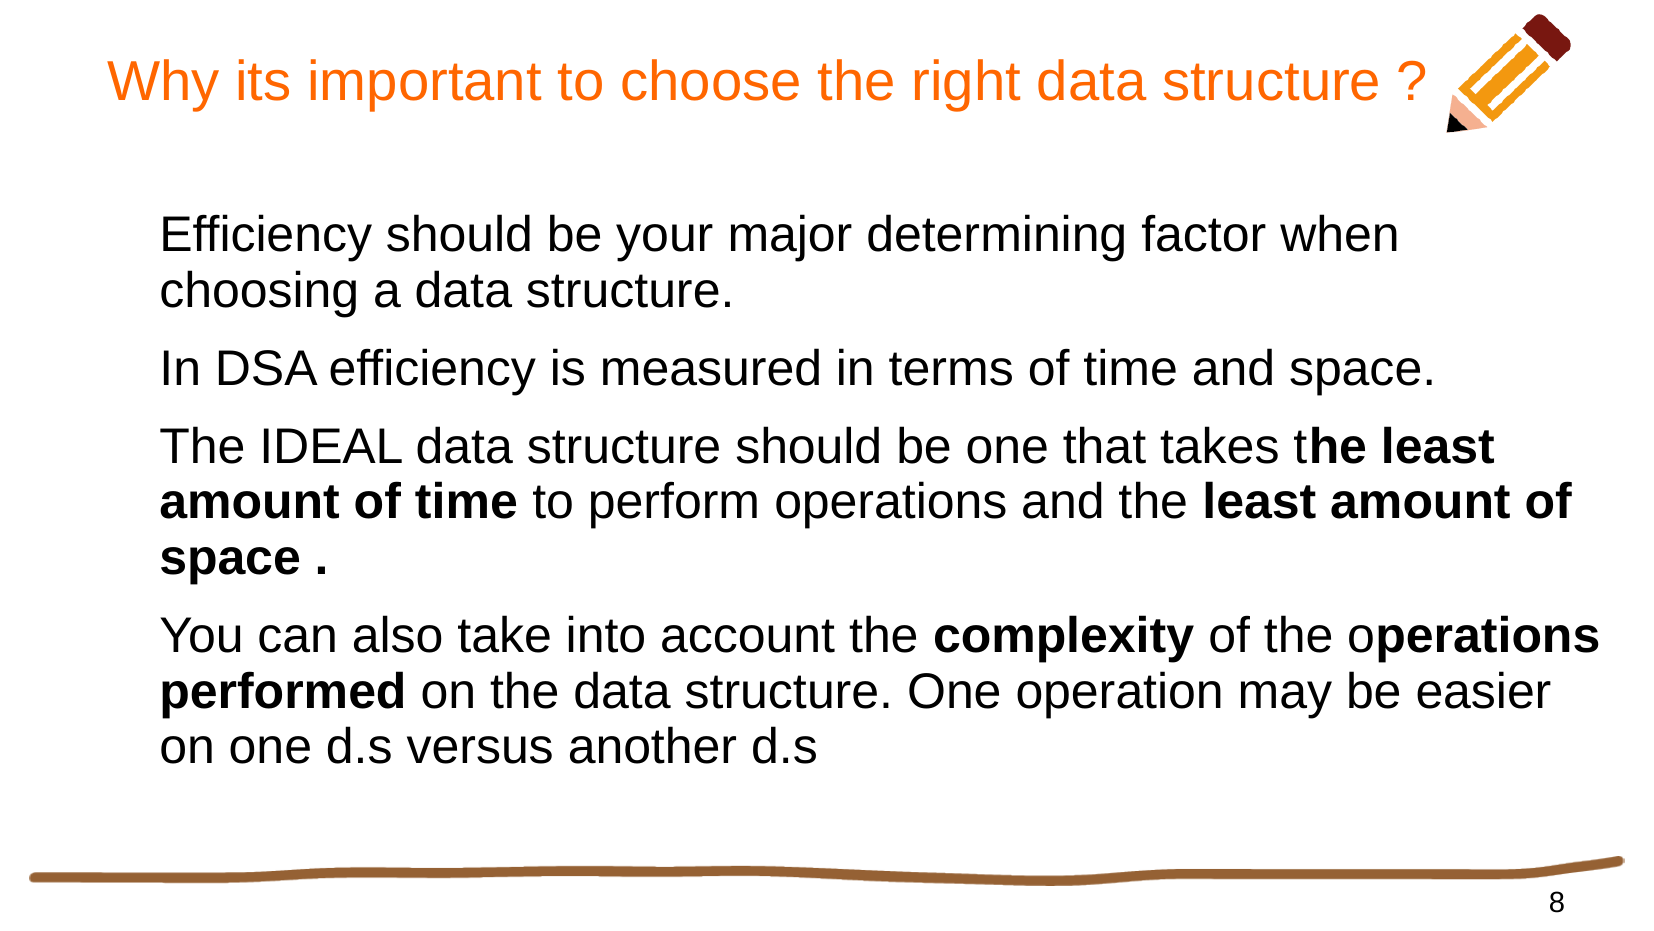

# Why its important to choose the right data structure ?
Efficiency should be your major determining factor when choosing a data structure.
In DSA efficiency is measured in terms of time and space.
The IDEAL data structure should be one that takes the least amount of time to perform operations and the least amount of space .
You can also take into account the complexity of the operations performed on the data structure. One operation may be easier on one d.s versus another d.s
8